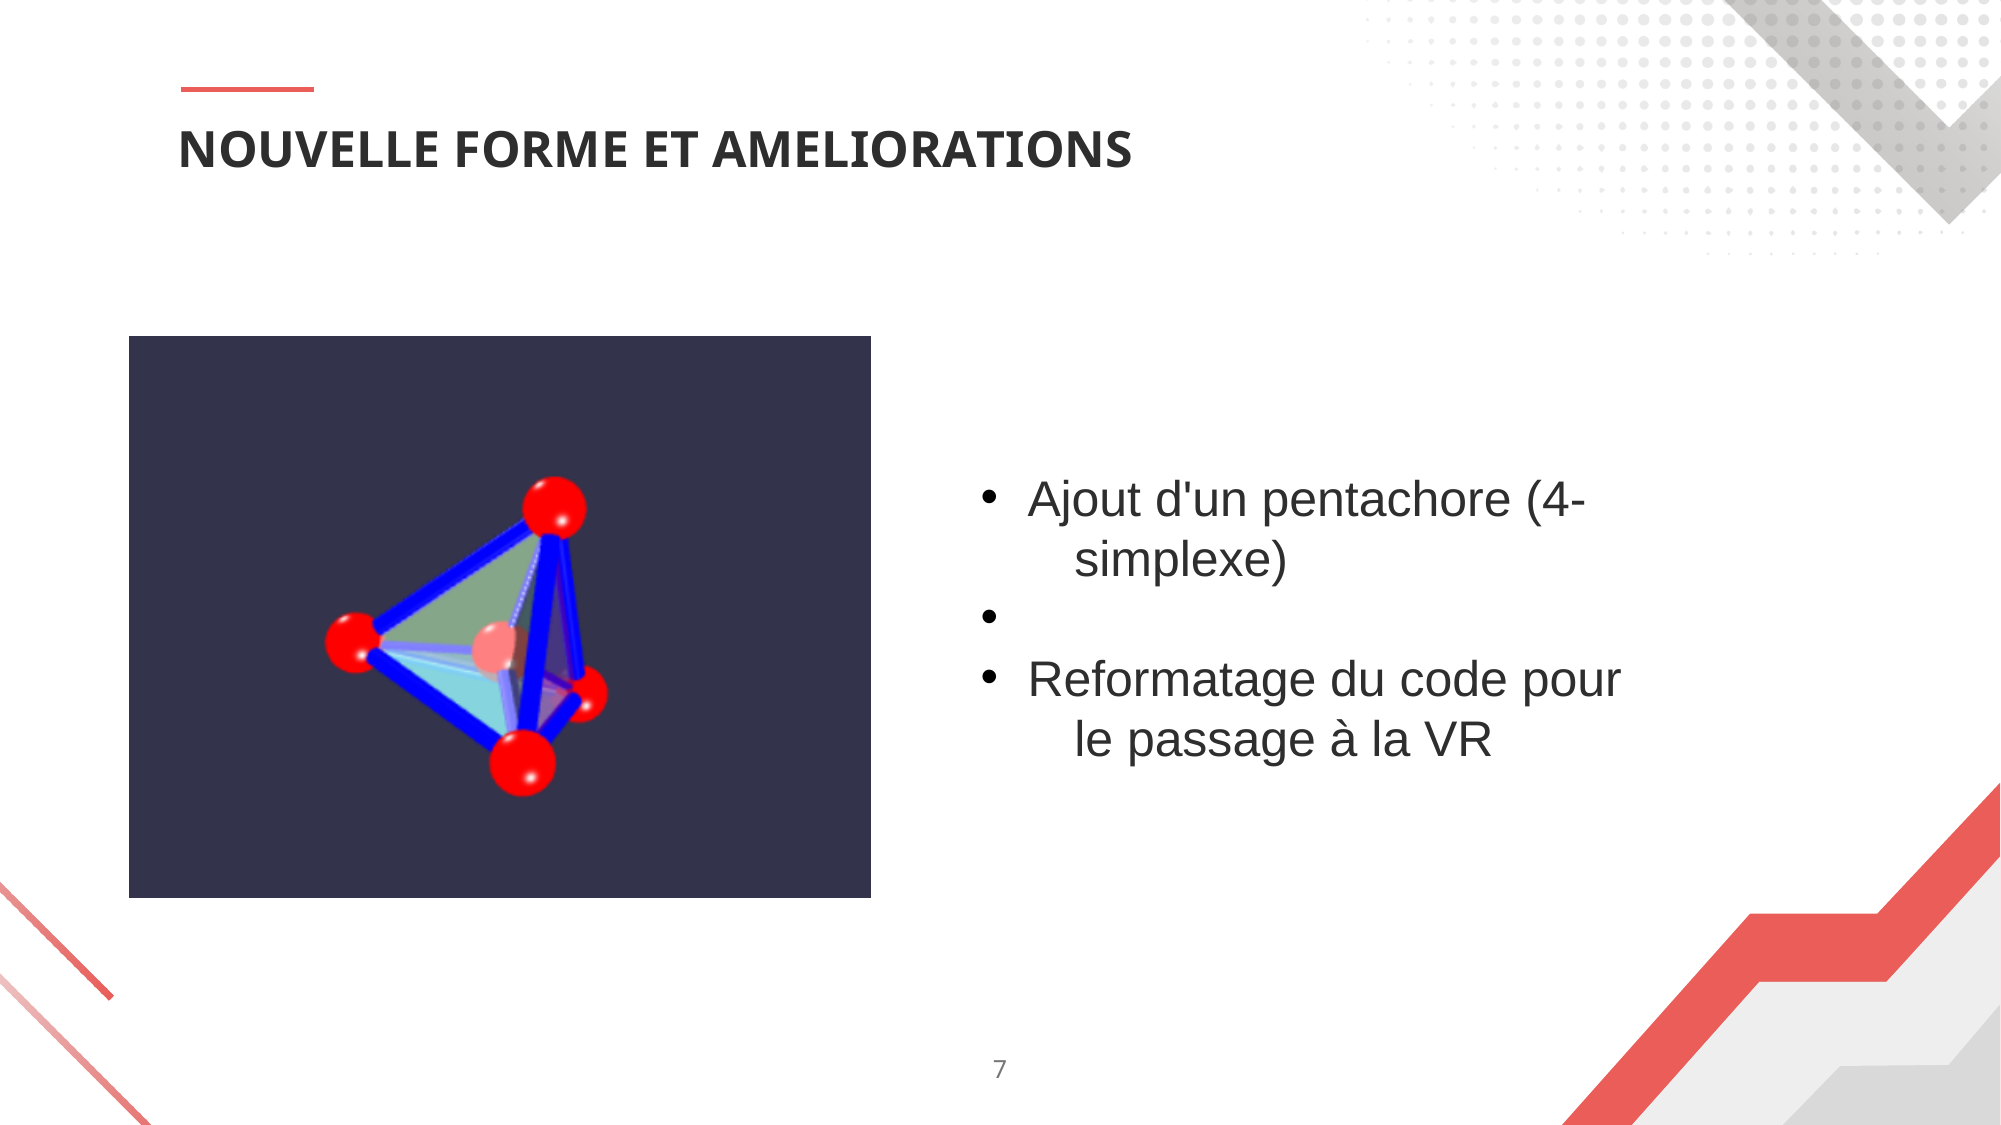

# NOUVELLE FORME ET AMELIORATIONS
Ajout d'un pentachore (4-simplexe)
Reformatage du code pour le passage à la VR
7